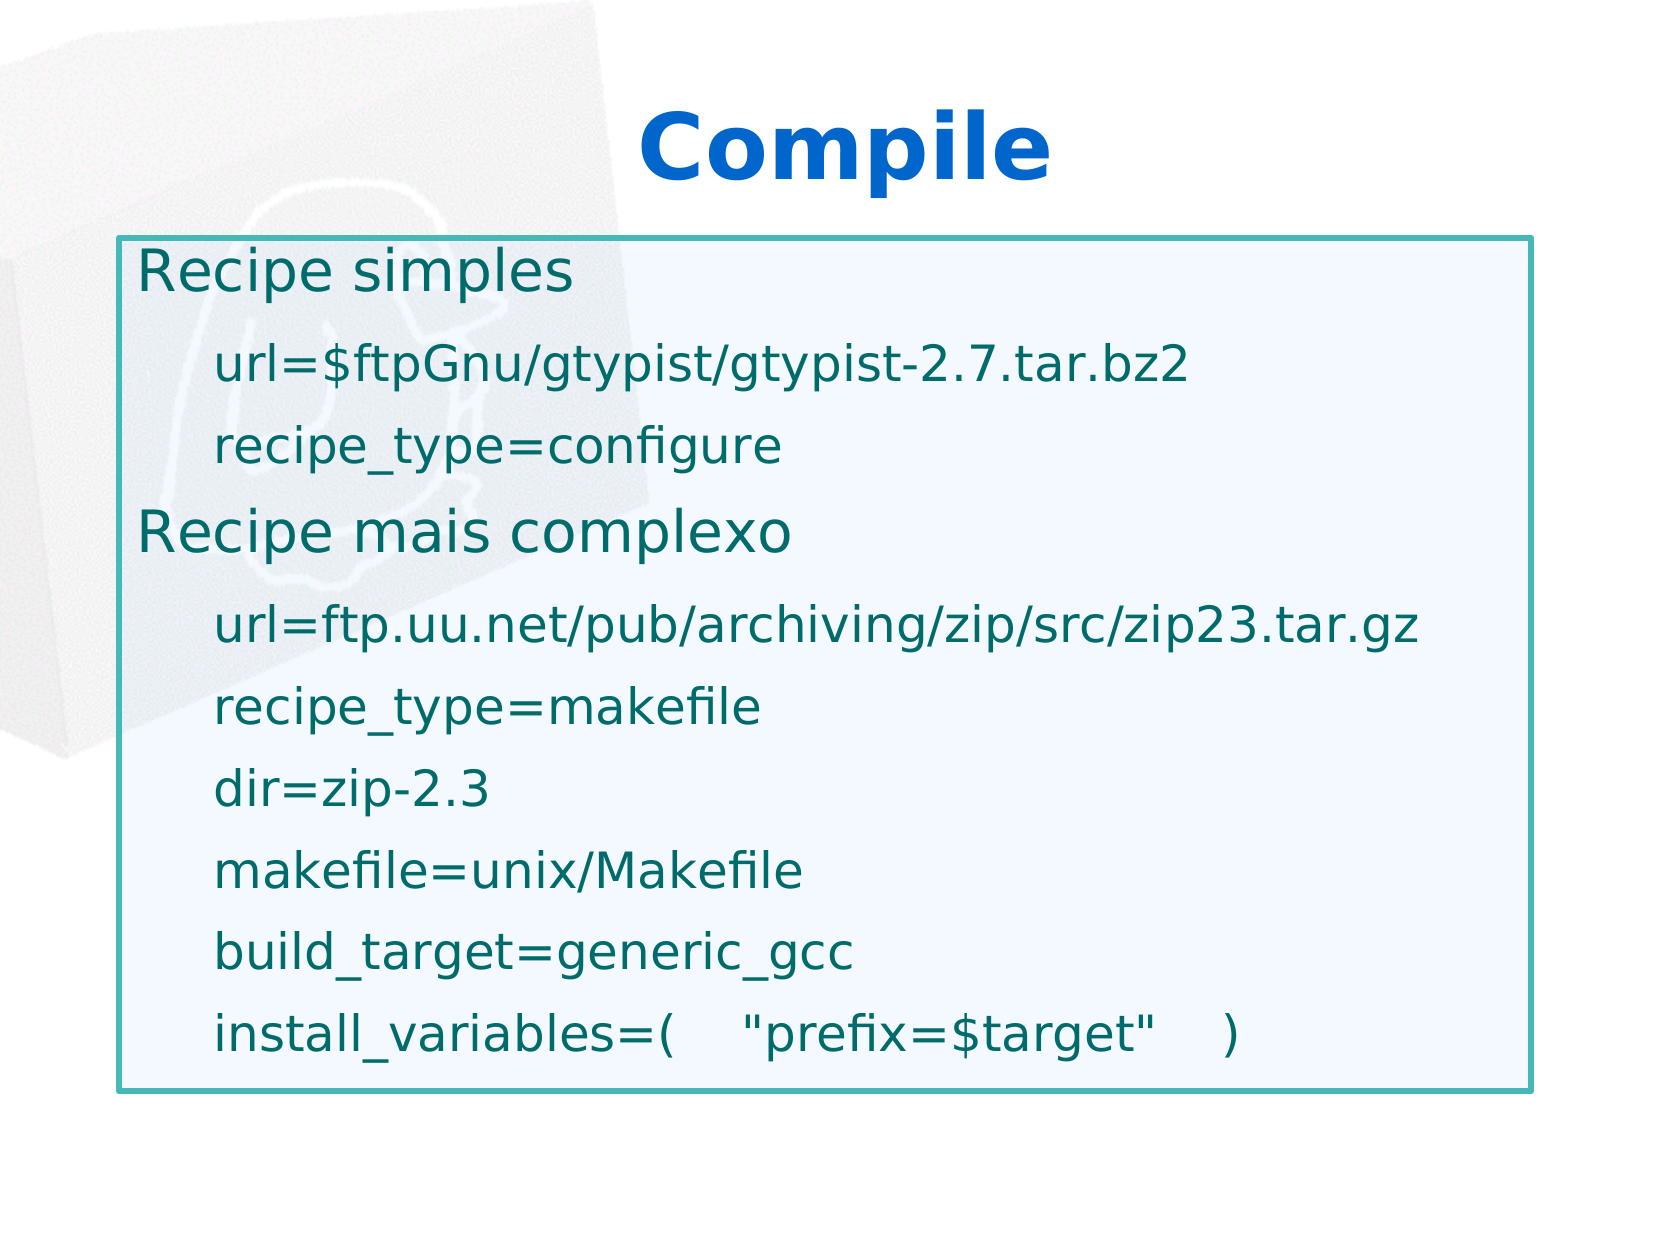

# Compile
Recipe simples
url=$ftpGnu/gtypist/gtypist-2.7.tar.bz2
recipe_type=configure
Recipe mais complexo
url=ftp.uu.net/pub/archiving/zip/src/zip23.tar.gz
recipe_type=makefile
dir=zip-2.3
makefile=unix/Makefile
build_target=generic_gcc
install_variables=( "prefix=$target" )